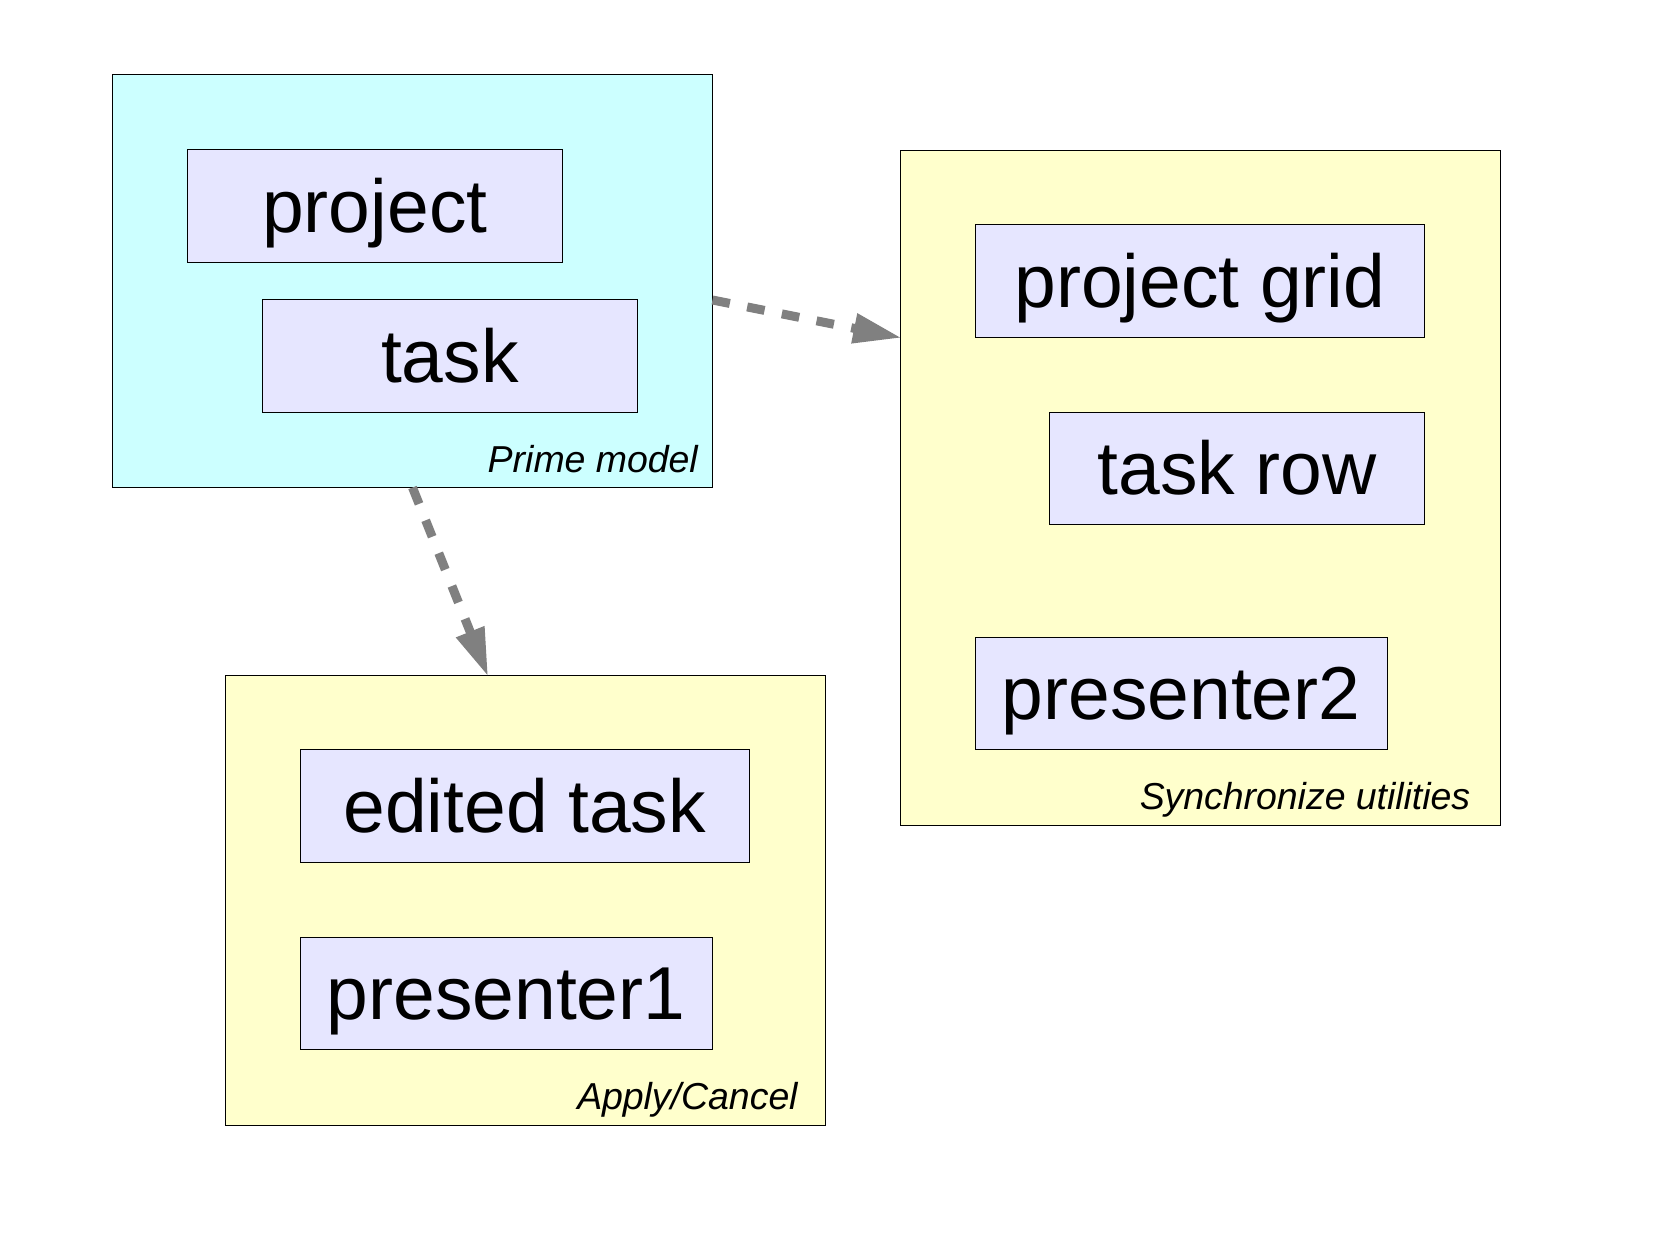

project
project grid
task
task row
Prime model
presenter2
edited task
Synchronize utilities
presenter1
Apply/Cancel